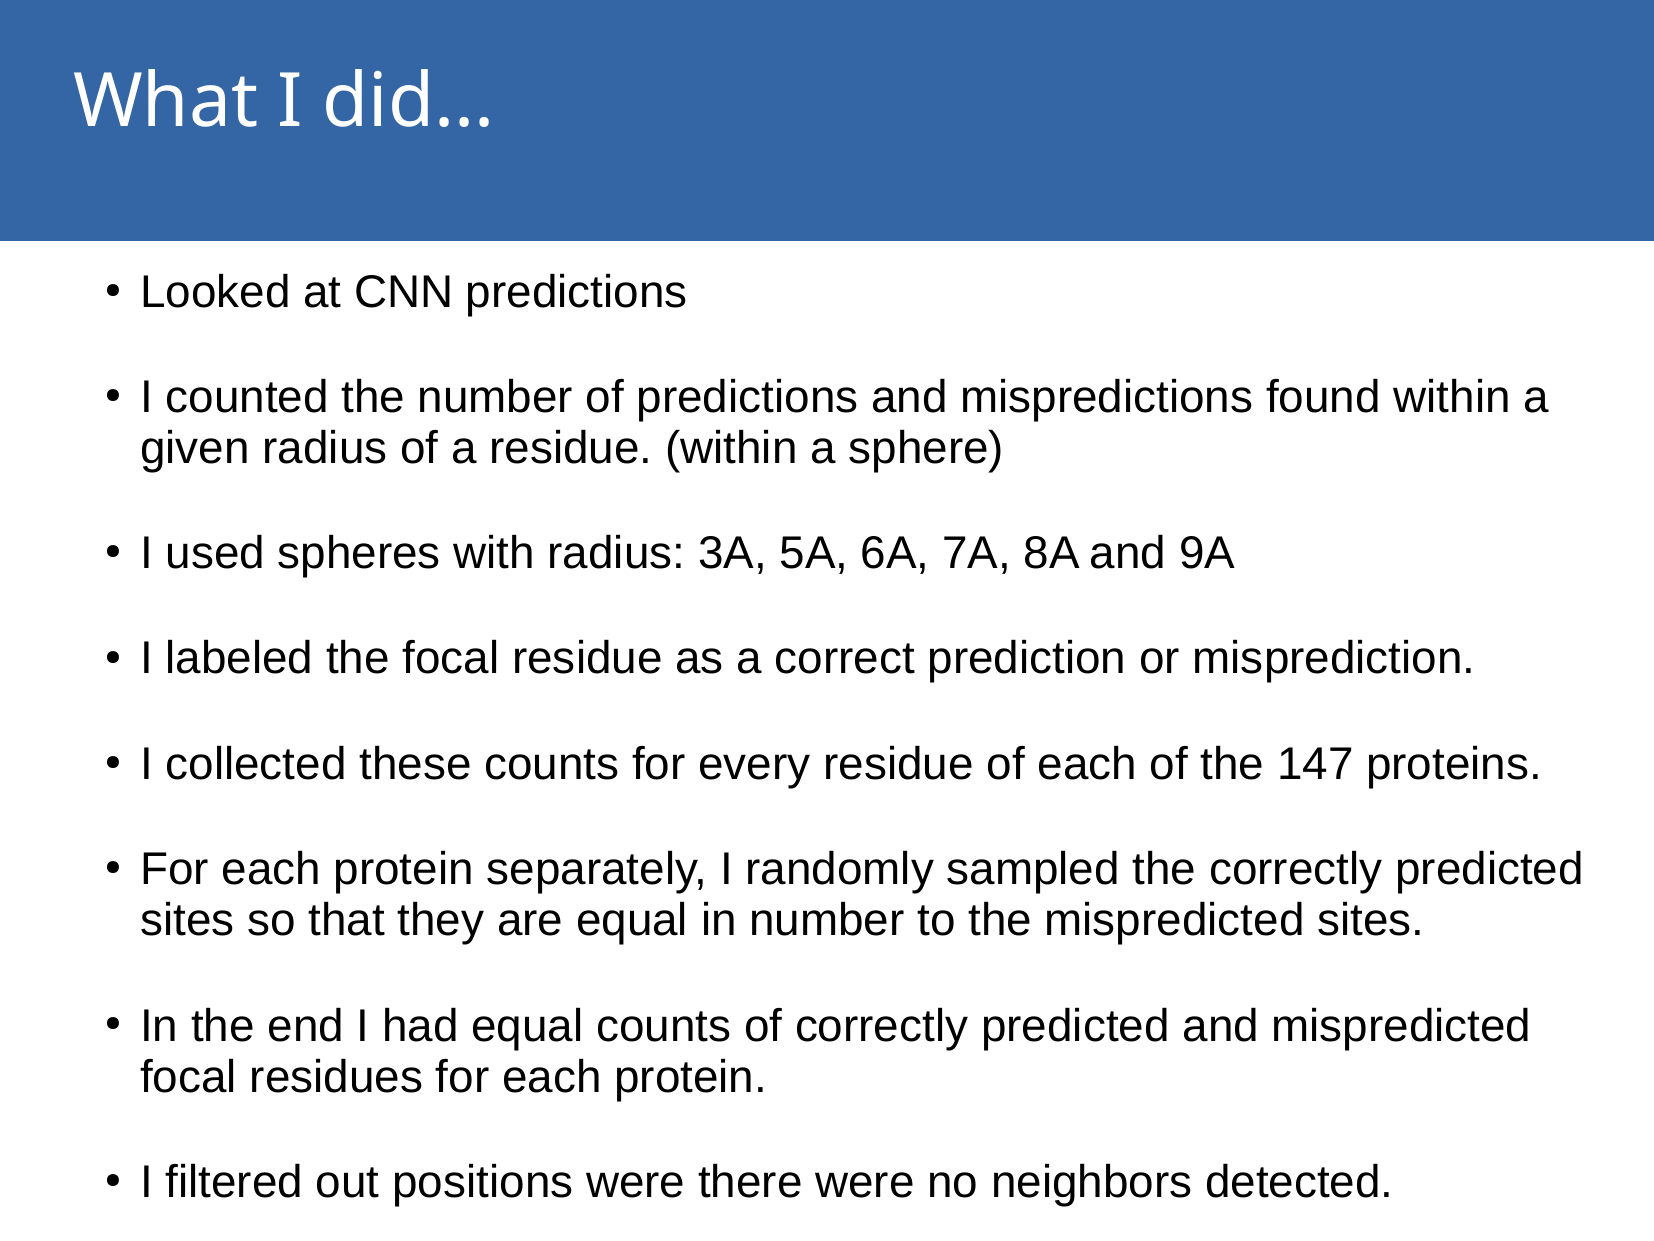

What I did...
Looked at CNN predictions
I counted the number of predictions and mispredictions found within a given radius of a residue. (within a sphere)
I used spheres with radius: 3A, 5A, 6A, 7A, 8A and 9A
I labeled the focal residue as a correct prediction or misprediction.
I collected these counts for every residue of each of the 147 proteins.
For each protein separately, I randomly sampled the correctly predicted sites so that they are equal in number to the mispredicted sites.
In the end I had equal counts of correctly predicted and mispredicted focal residues for each protein.
I filtered out positions were there were no neighbors detected.